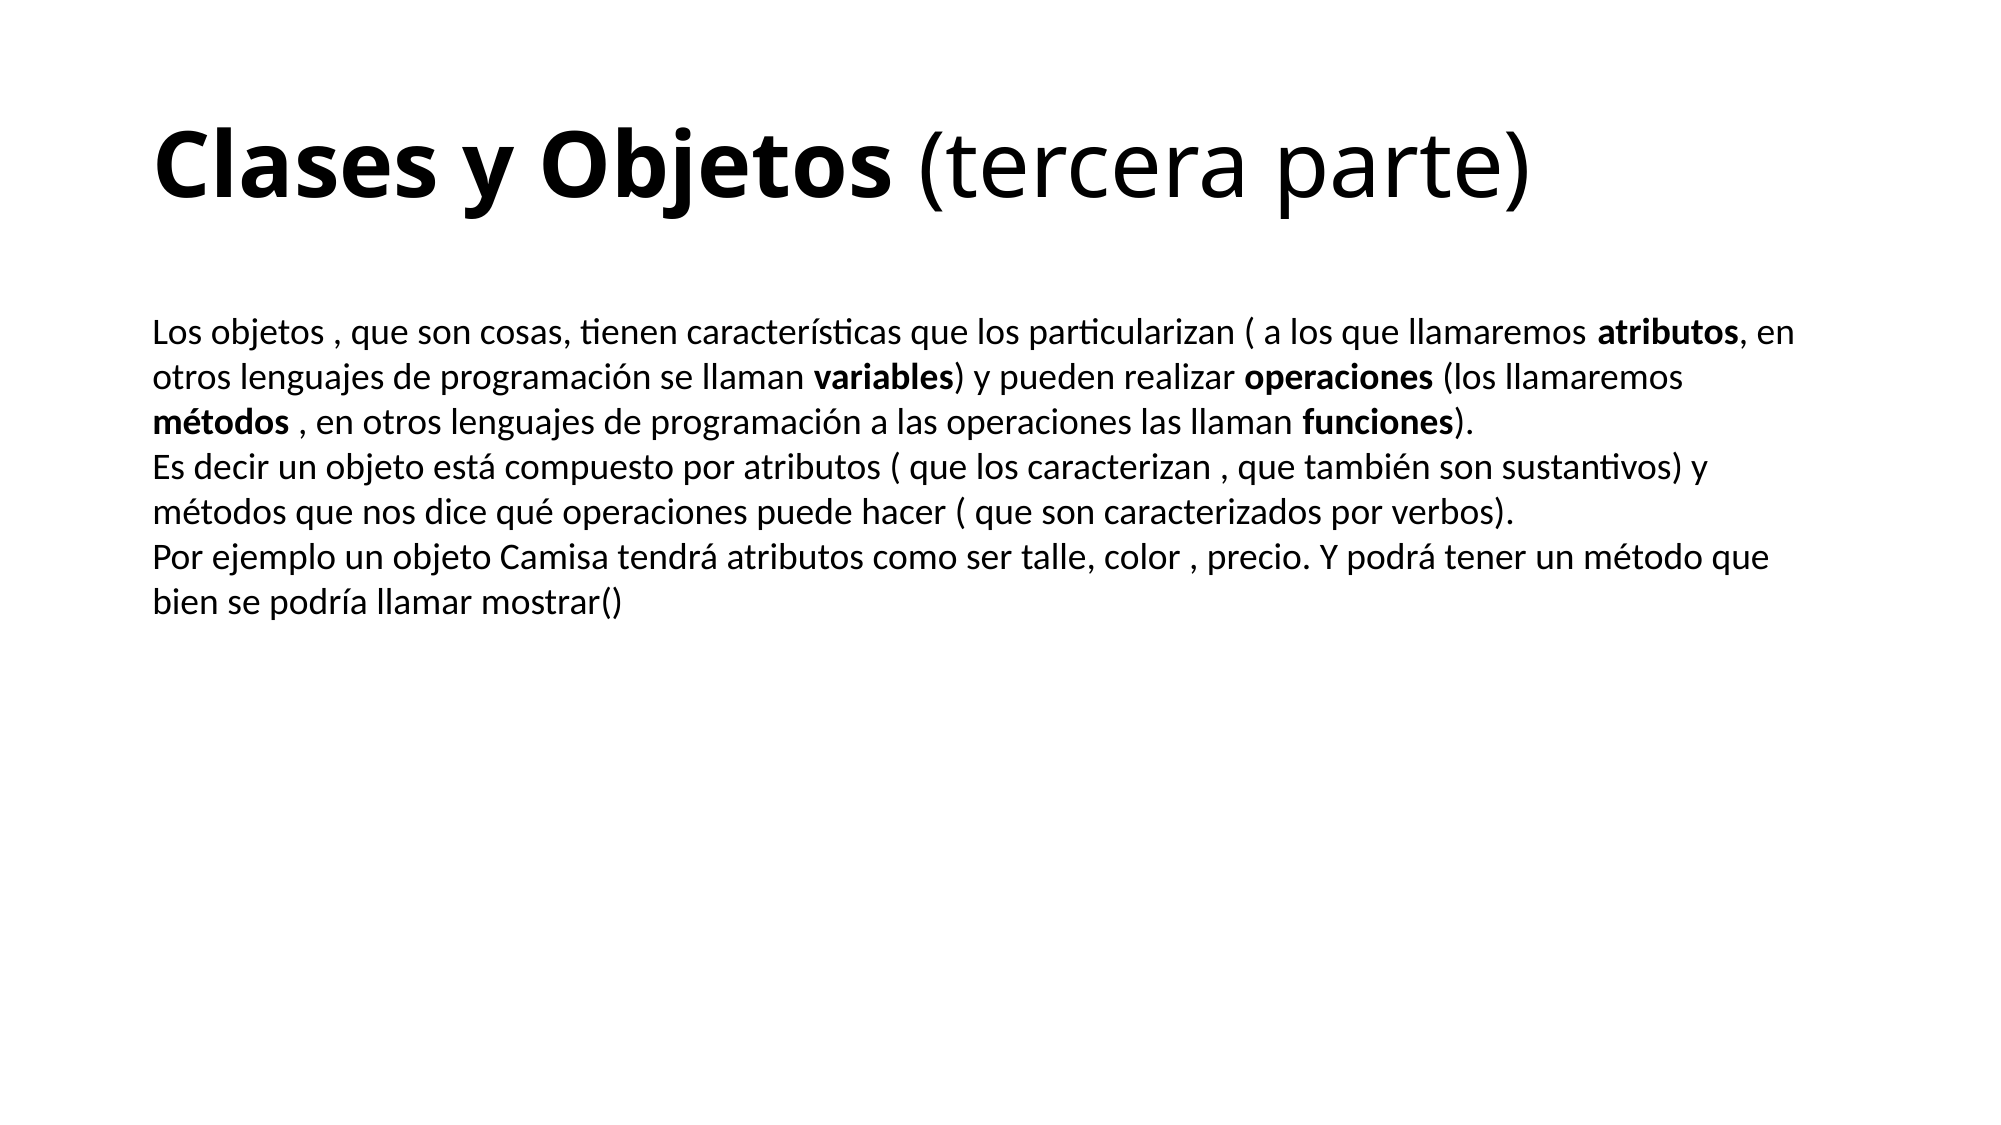

Clases y Objetos (tercera parte)
Los objetos , que son cosas, tienen características que los particularizan ( a los que llamaremos atributos, en otros lenguajes de programación se llaman variables) y pueden realizar operaciones (los llamaremos métodos , en otros lenguajes de programación a las operaciones las llaman funciones).
Es decir un objeto está compuesto por atributos ( que los caracterizan , que también son sustantivos) y métodos que nos dice qué operaciones puede hacer ( que son caracterizados por verbos).
Por ejemplo un objeto Camisa tendrá atributos como ser talle, color , precio. Y podrá tener un método que bien se podría llamar mostrar()